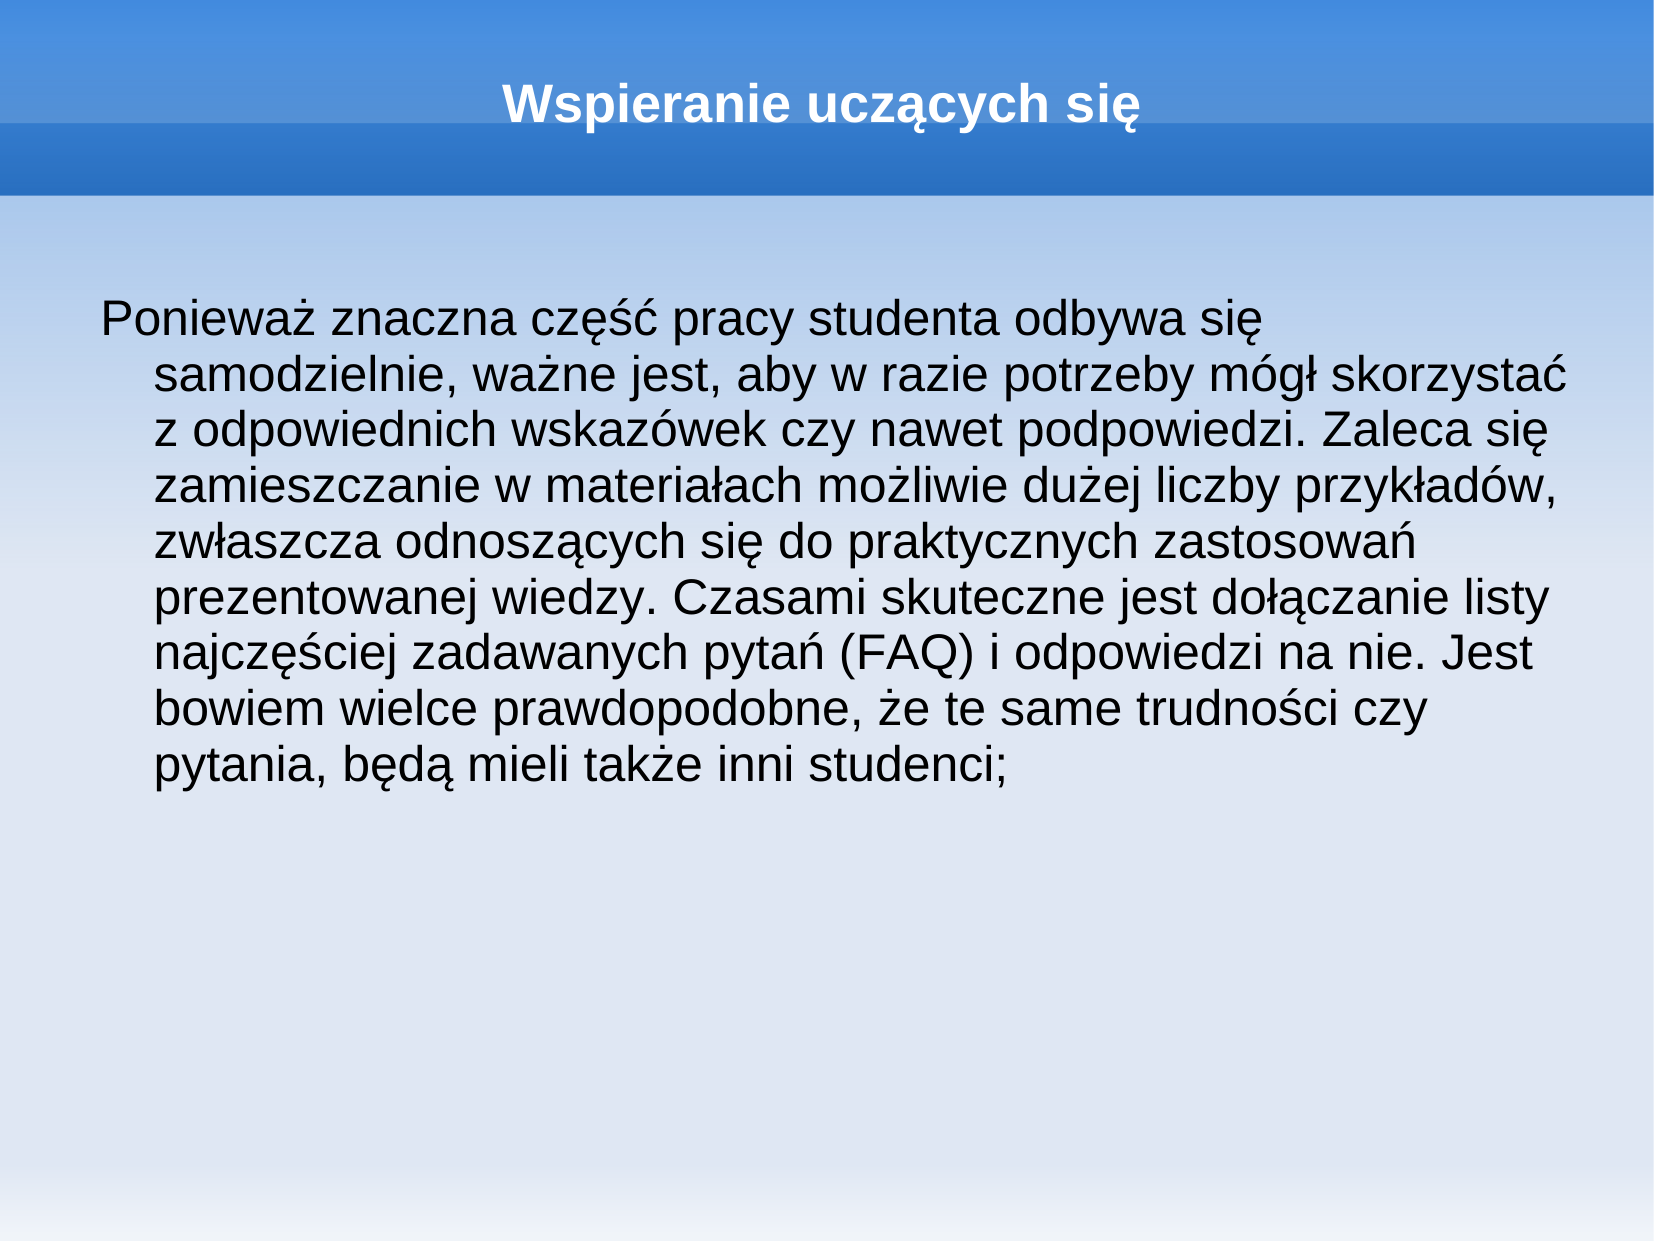

# Wspieranie uczących się
Ponieważ znaczna część pracy studenta odbywa się samodzielnie, ważne jest, aby w razie potrzeby mógł skorzystać z odpowiednich wskazówek czy nawet podpowiedzi. Zaleca się zamieszczanie w materiałach możliwie dużej liczby przykładów, zwłaszcza odnoszących się do praktycznych zastosowań prezentowanej wiedzy. Czasami skuteczne jest dołączanie listy najczęściej zadawanych pytań (FAQ) i odpowiedzi na nie. Jest bowiem wielce prawdopodobne, że te same trudności czy pytania, będą mieli także inni studenci;